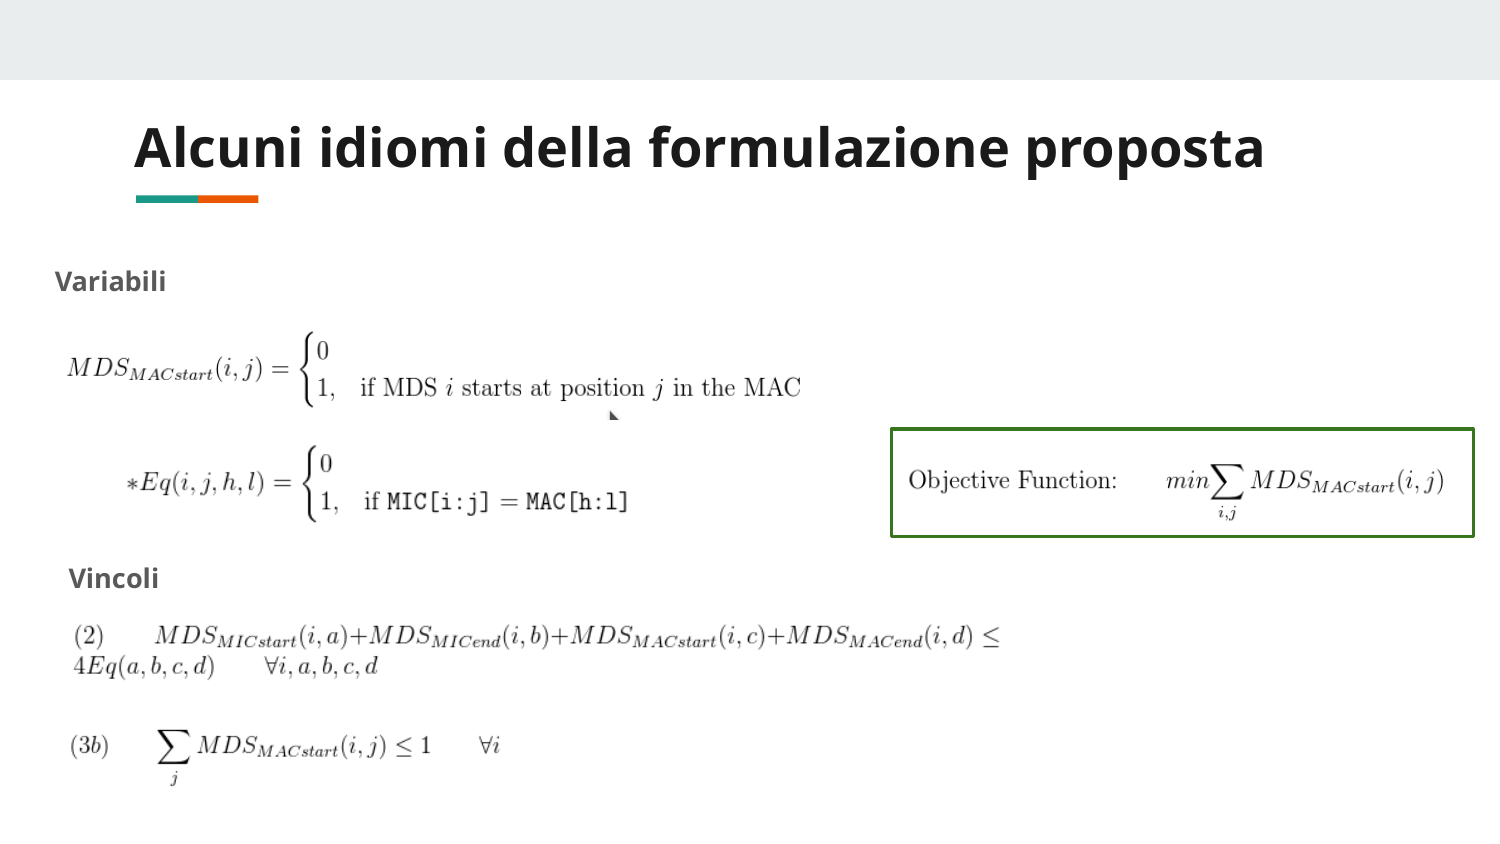

# Alcuni idiomi della formulazione proposta
Variabili
Vincoli